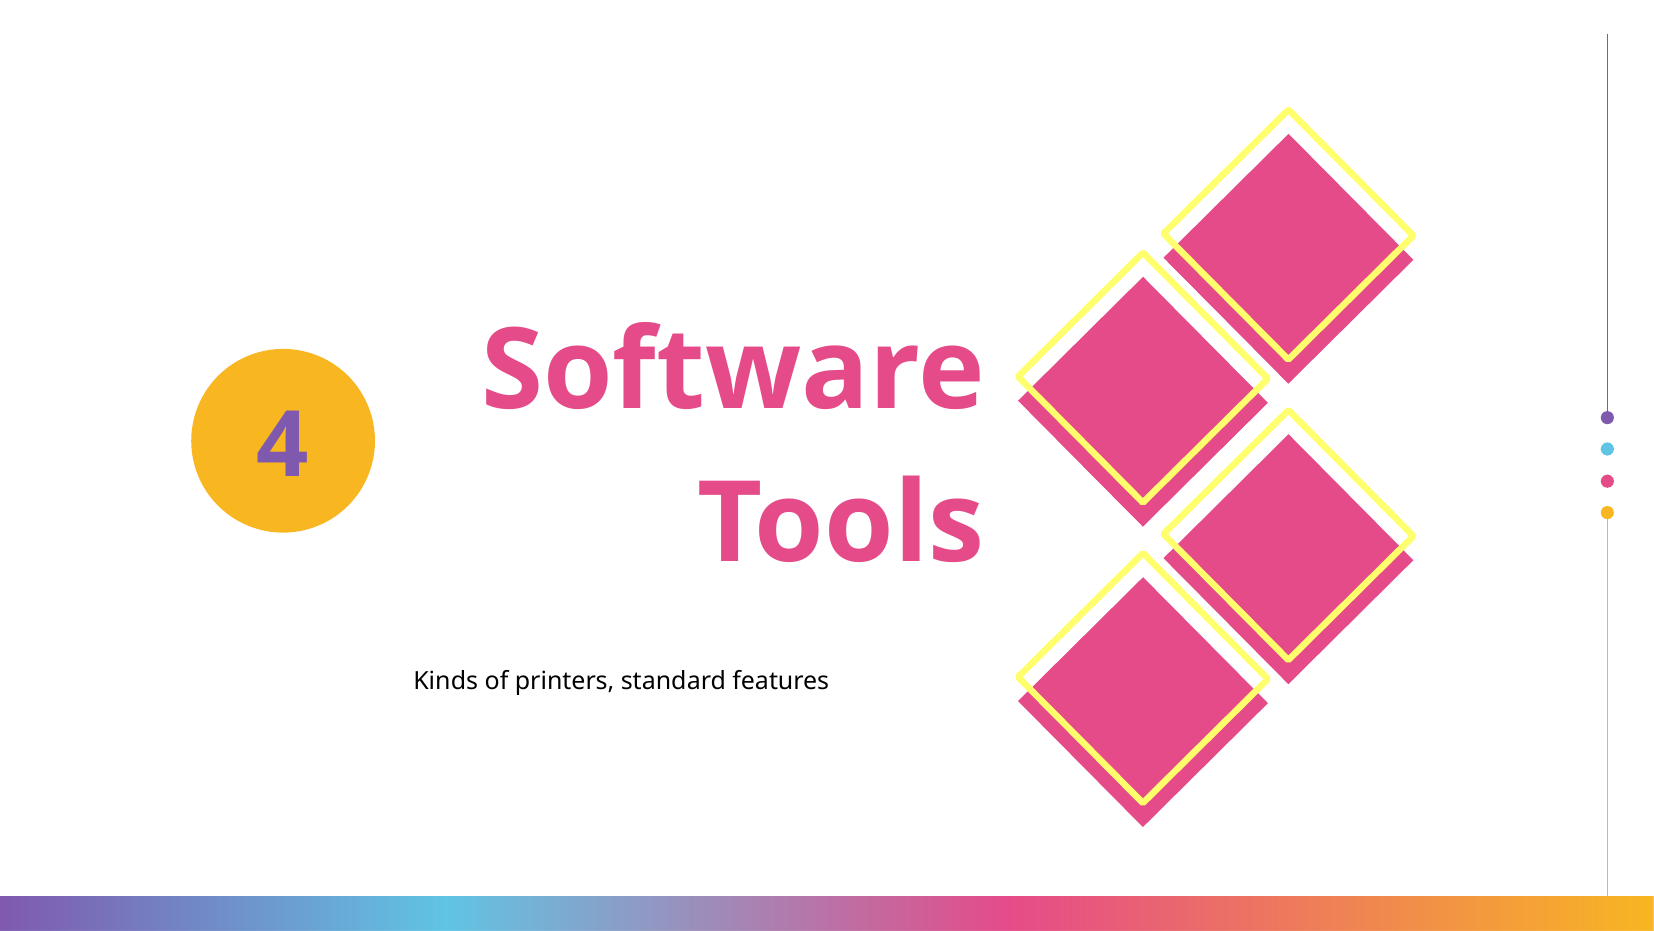

# Software Tools
4
Kinds of printers, standard features